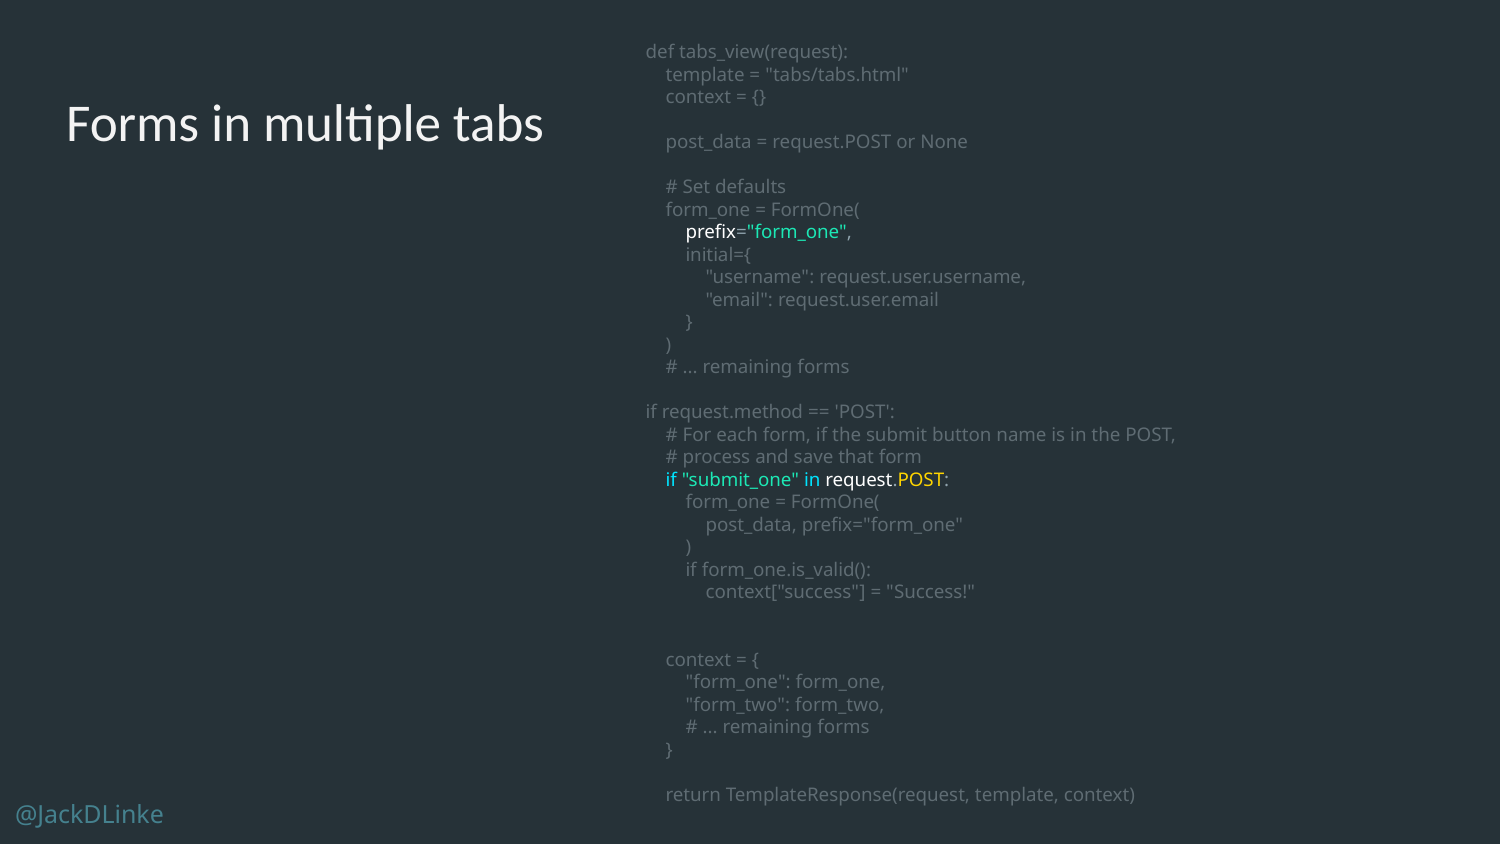

def tabs_view(request):
 template = "tabs/tabs.html"
 context = {}
 post_data = request.POST or None
 # Set defaults
 form_one = FormOne(
 prefix="form_one",
 initial={
 "username": request.user.username,
 "email": request.user.email
 }
 )
 # ... remaining forms
if request.method == 'POST':
 # For each form, if the submit button name is in the POST,
 # process and save that form
 if "submit_one" in request.POST:
 form_one = FormOne(
 post_data, prefix="form_one"
 )
 if form_one.is_valid():
 context["success"] = "Success!"
 context = {
 "form_one": form_one,
 "form_two": form_two,
 # ... remaining forms
 }
 return TemplateResponse(request, template, context)
# Forms in multiple tabs